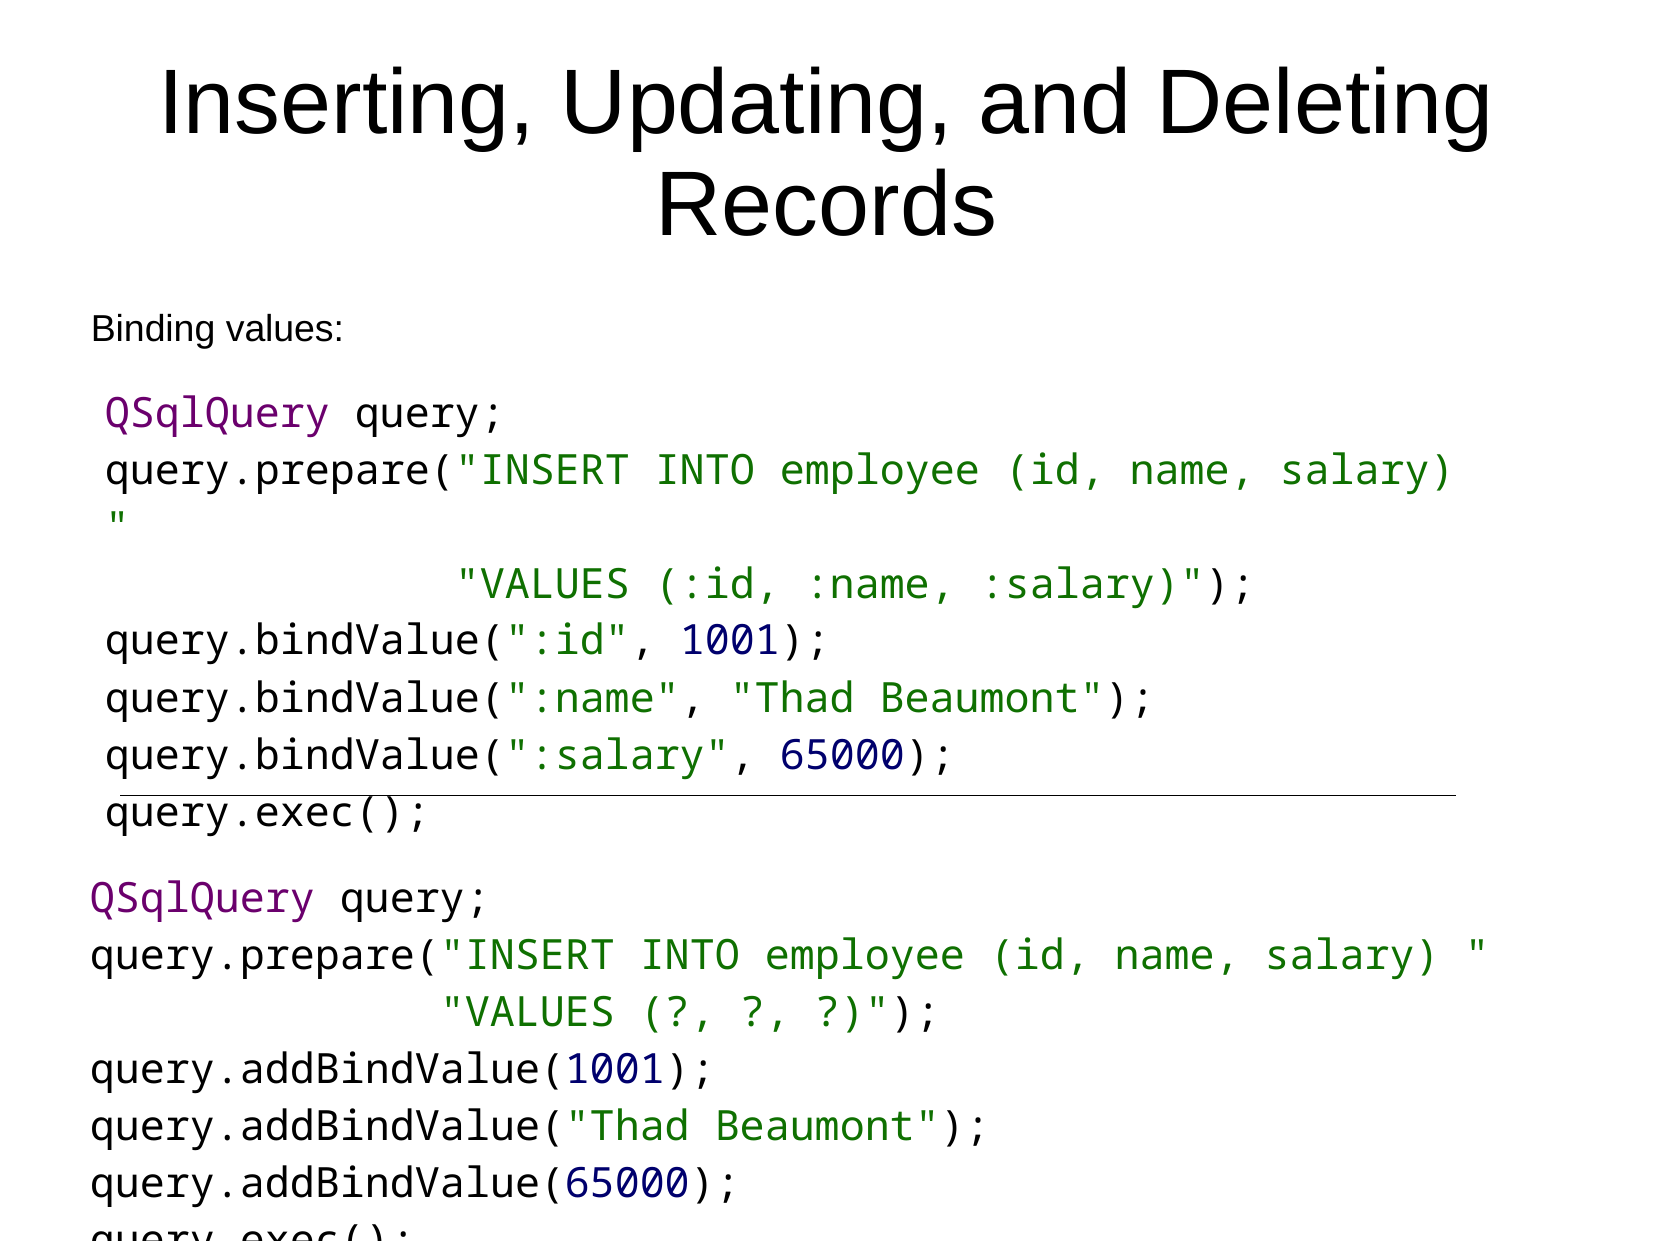

# Inserting, Updating, and Deleting Records
Binding values:
QSqlQuery query;
query.prepare("INSERT INTO employee (id, name, salary) "
 "VALUES (:id, :name, :salary)");
query.bindValue(":id", 1001);
query.bindValue(":name", "Thad Beaumont");
query.bindValue(":salary", 65000);
query.exec();
QSqlQuery query;
query.prepare("INSERT INTO employee (id, name, salary) "
 "VALUES (?, ?, ?)");
query.addBindValue(1001);
query.addBindValue("Thad Beaumont");
query.addBindValue(65000);
query.exec();